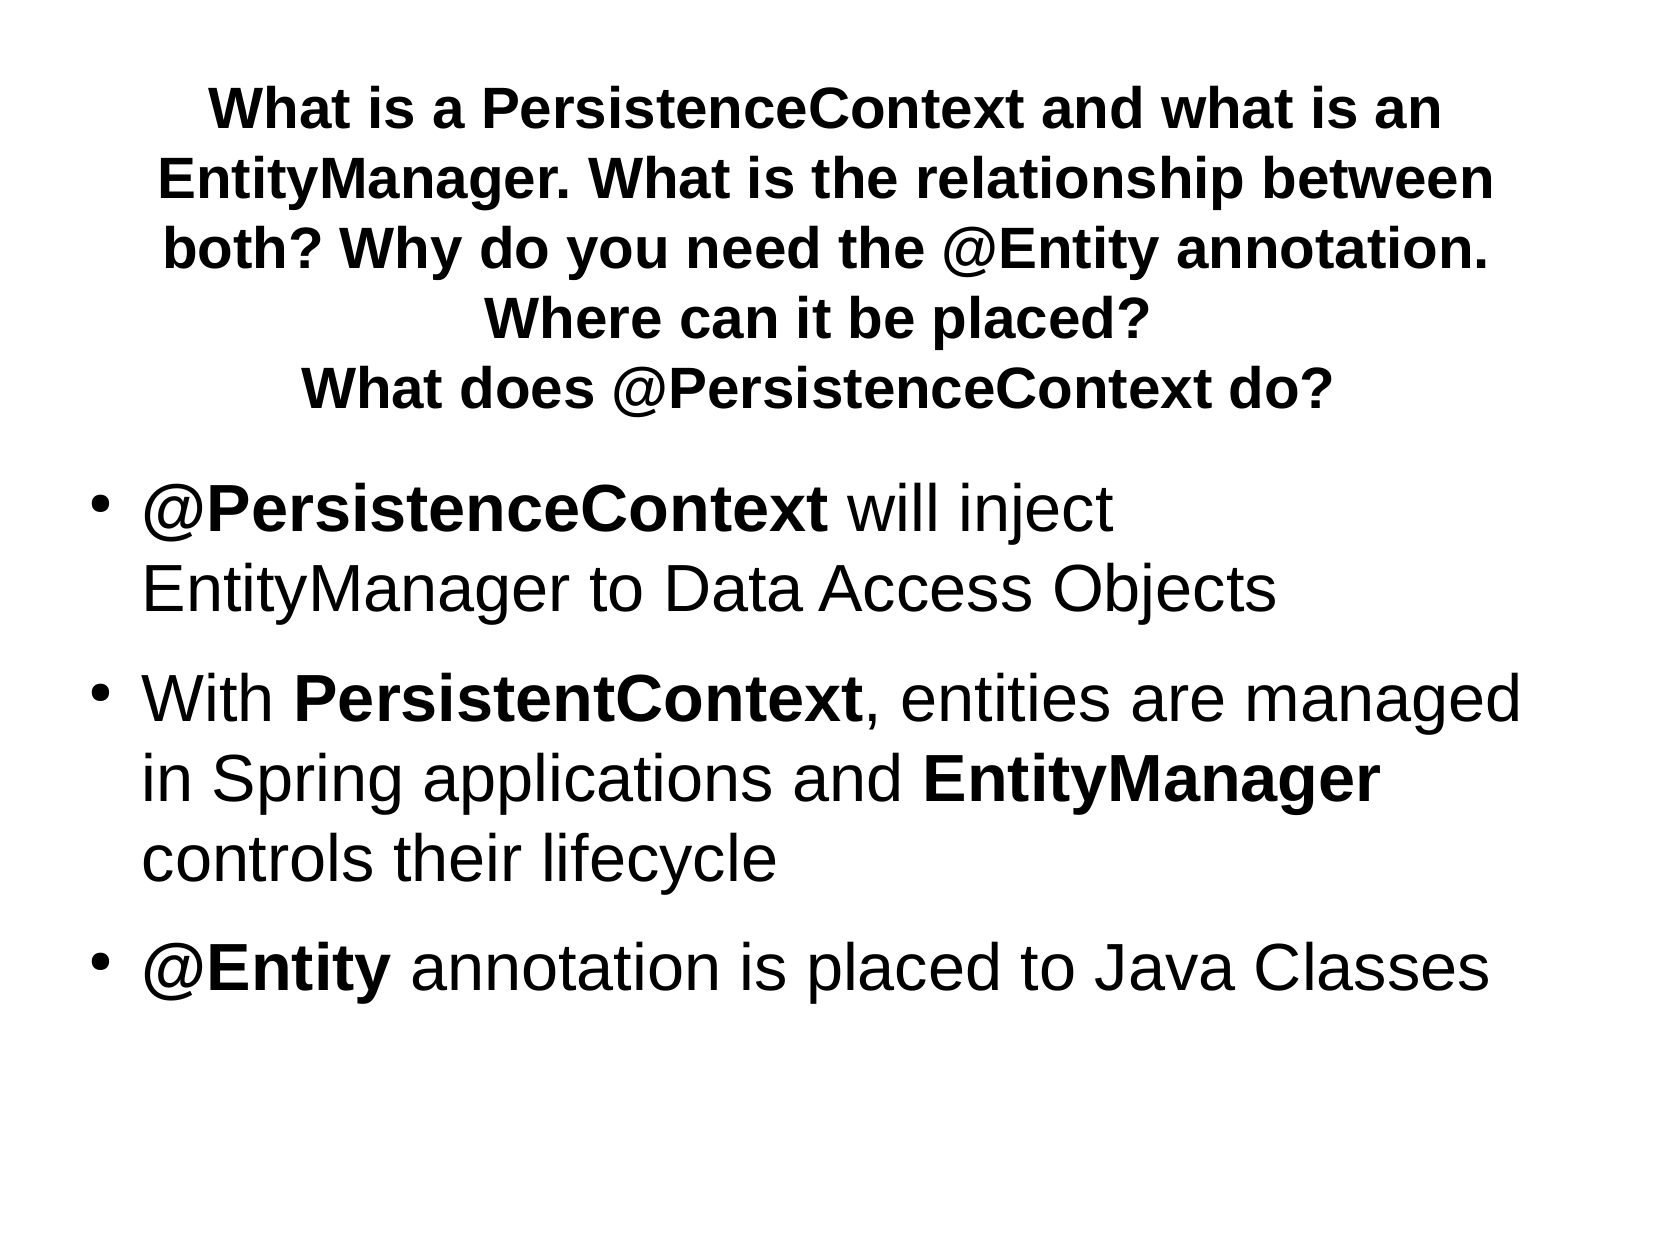

# What is a PersistenceContext and what is an EntityManager. What is the relationship between both? Why do you need the @Entity annotation. Where can it be placed? What does @PersistenceContext do?
@PersistenceContext will inject EntityManager to Data Access Objects
With PersistentContext, entities are managed in Spring applications and EntityManager controls their lifecycle
@Entity annotation is placed to Java Classes